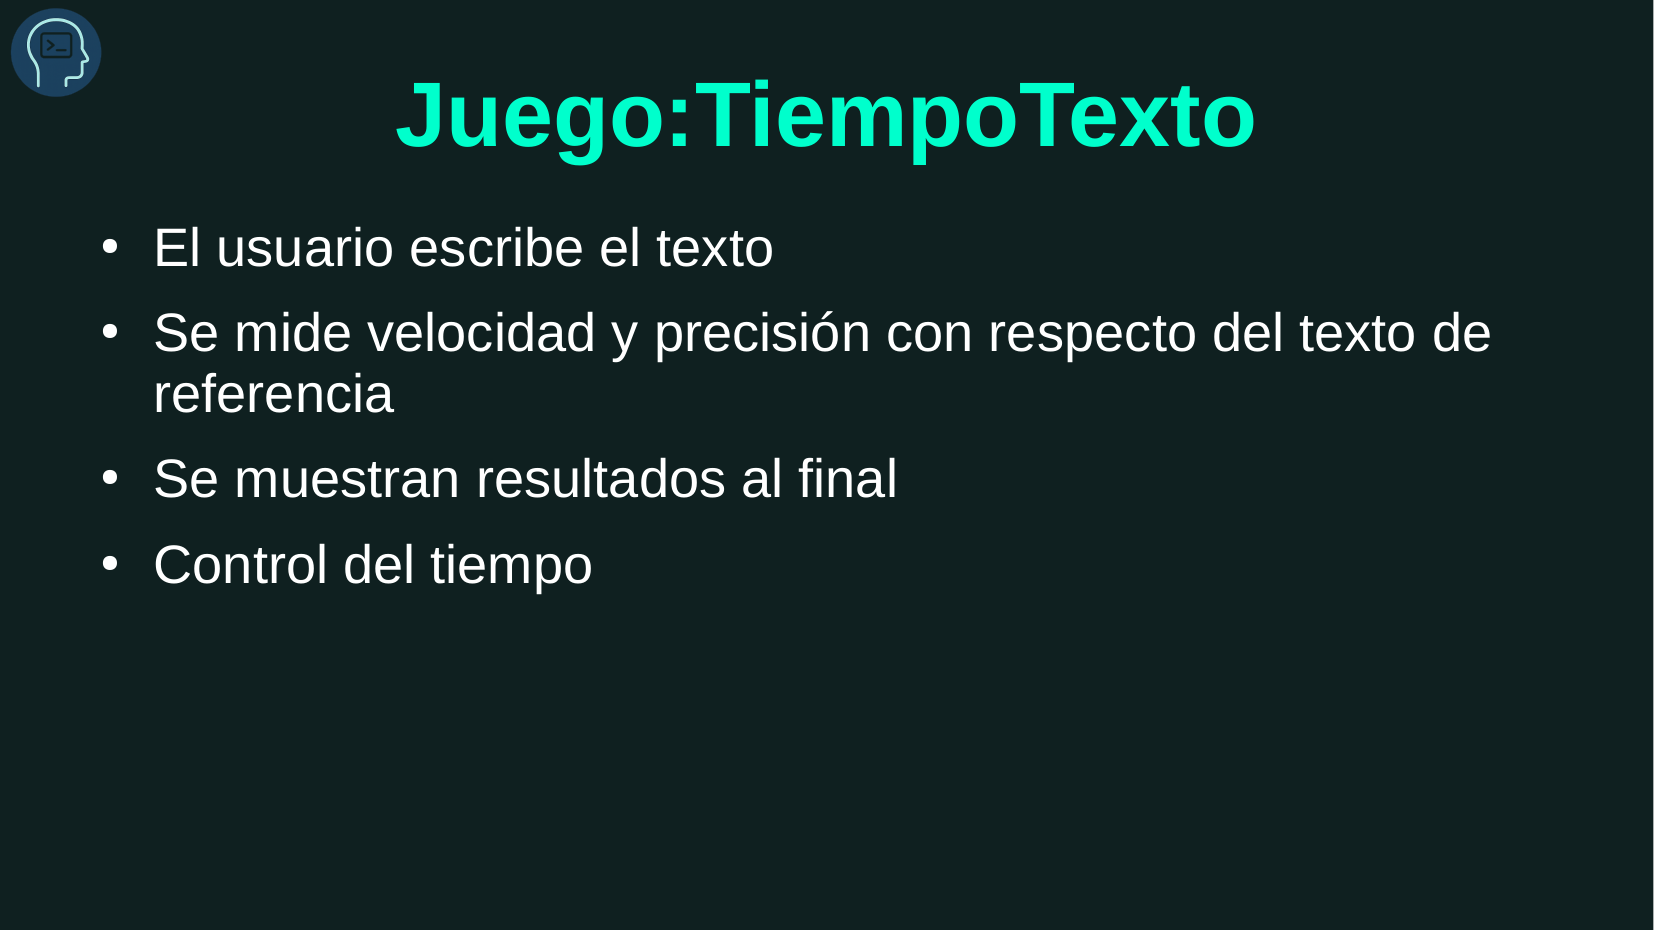

# Juego:TiempoTexto
El usuario escribe el texto
Se mide velocidad y precisión con respecto del texto de referencia
Se muestran resultados al final
Control del tiempo